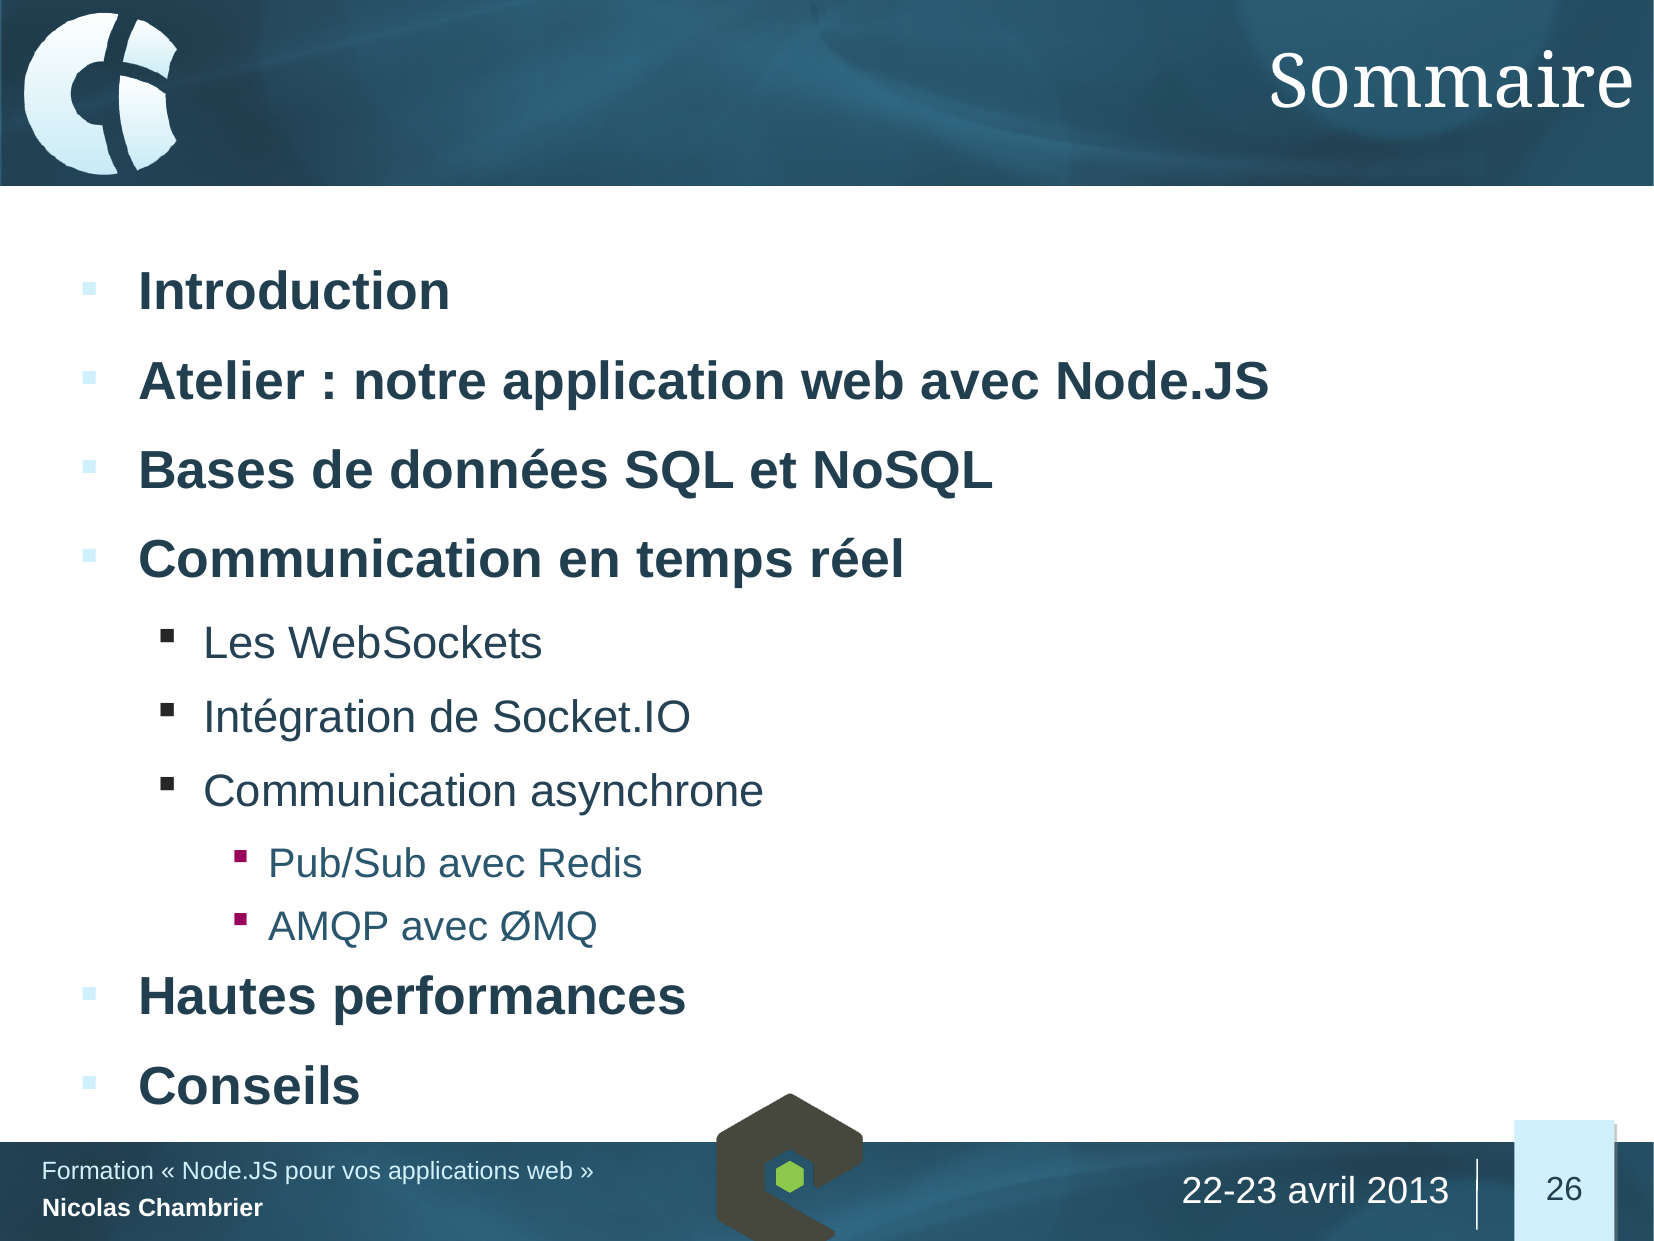

Sommaire
# Introduction
Atelier : notre application web avec Node.JS
Bases de données SQL et NoSQL
Communication en temps réel
Les WebSockets
Intégration de Socket.IO
Communication asynchrone
Pub/Sub avec Redis
AMQP avec ØMQ
Hautes performances
Conseils